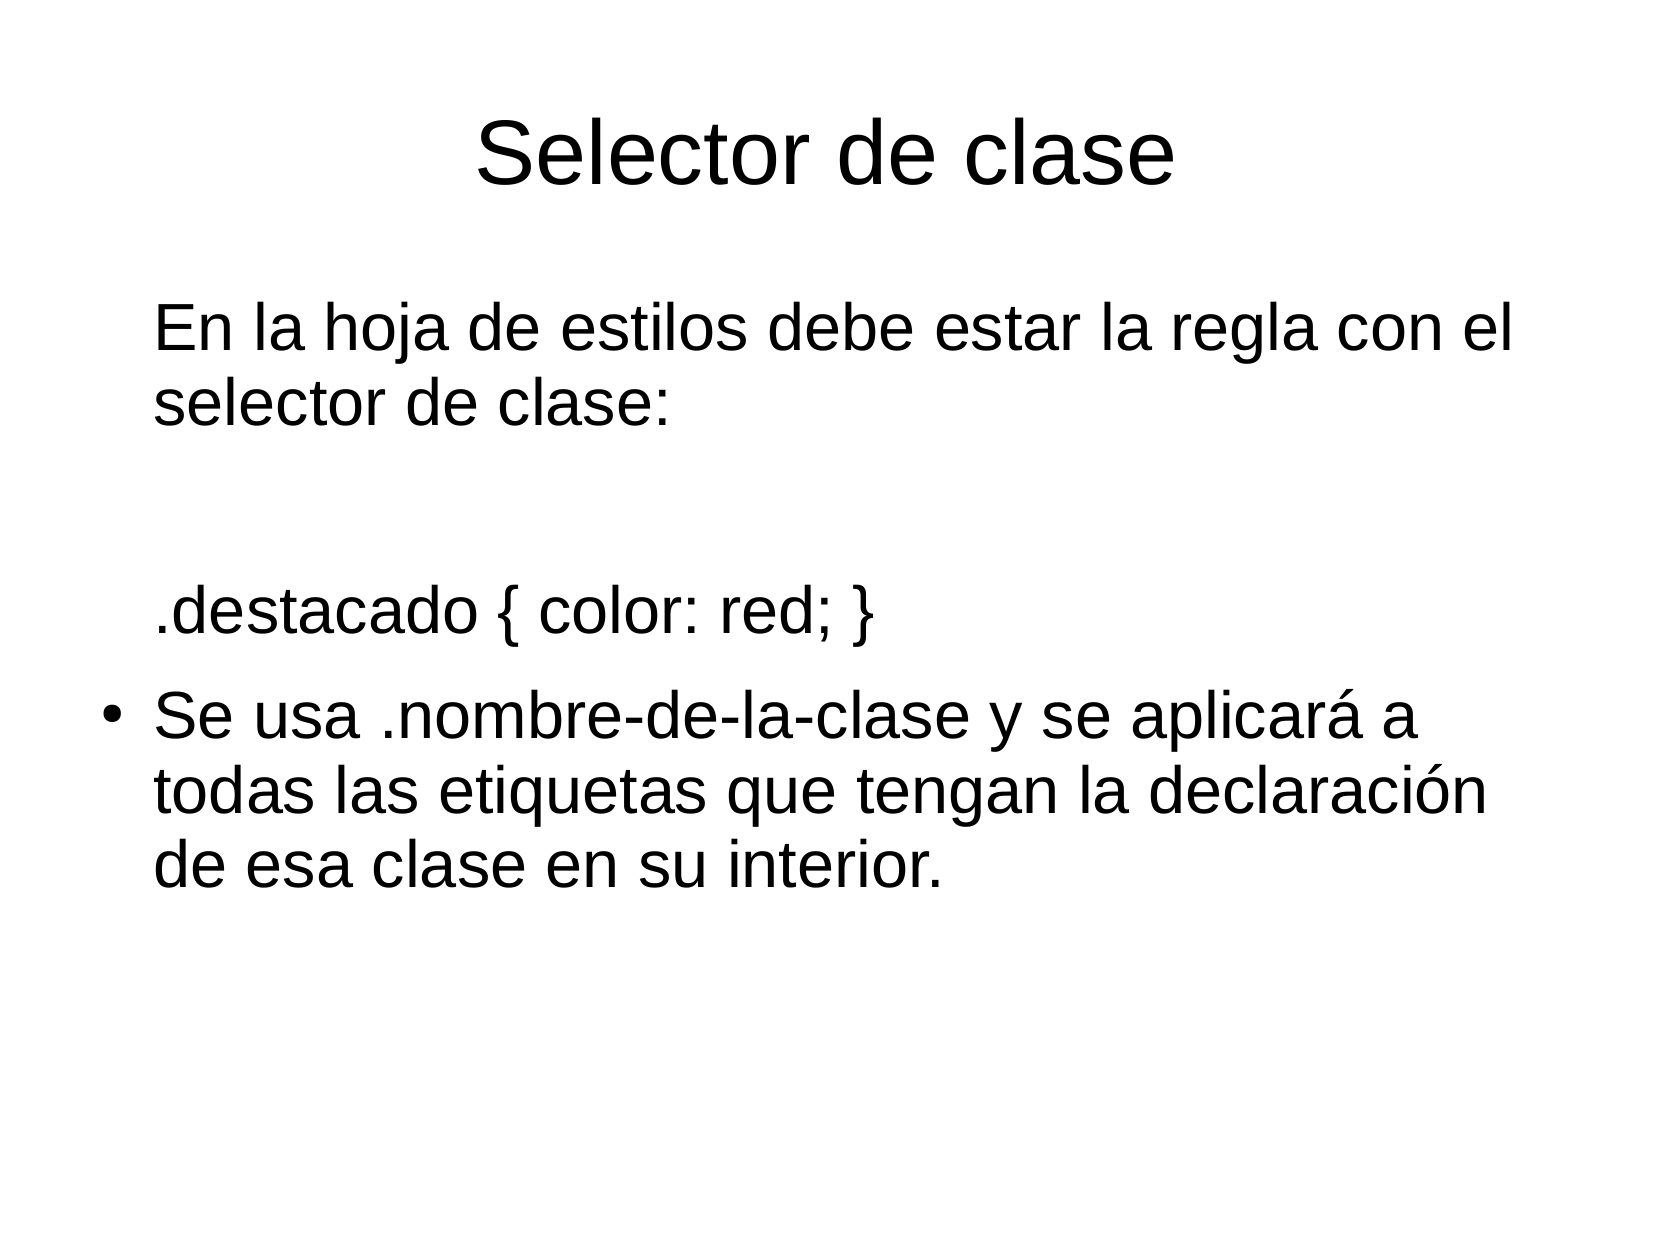

# Selector de clase
En la hoja de estilos debe estar la regla con el selector de clase:
.destacado { color: red; }
Se usa .nombre-de-la-clase y se aplicará a todas las etiquetas que tengan la declaración de esa clase en su interior.